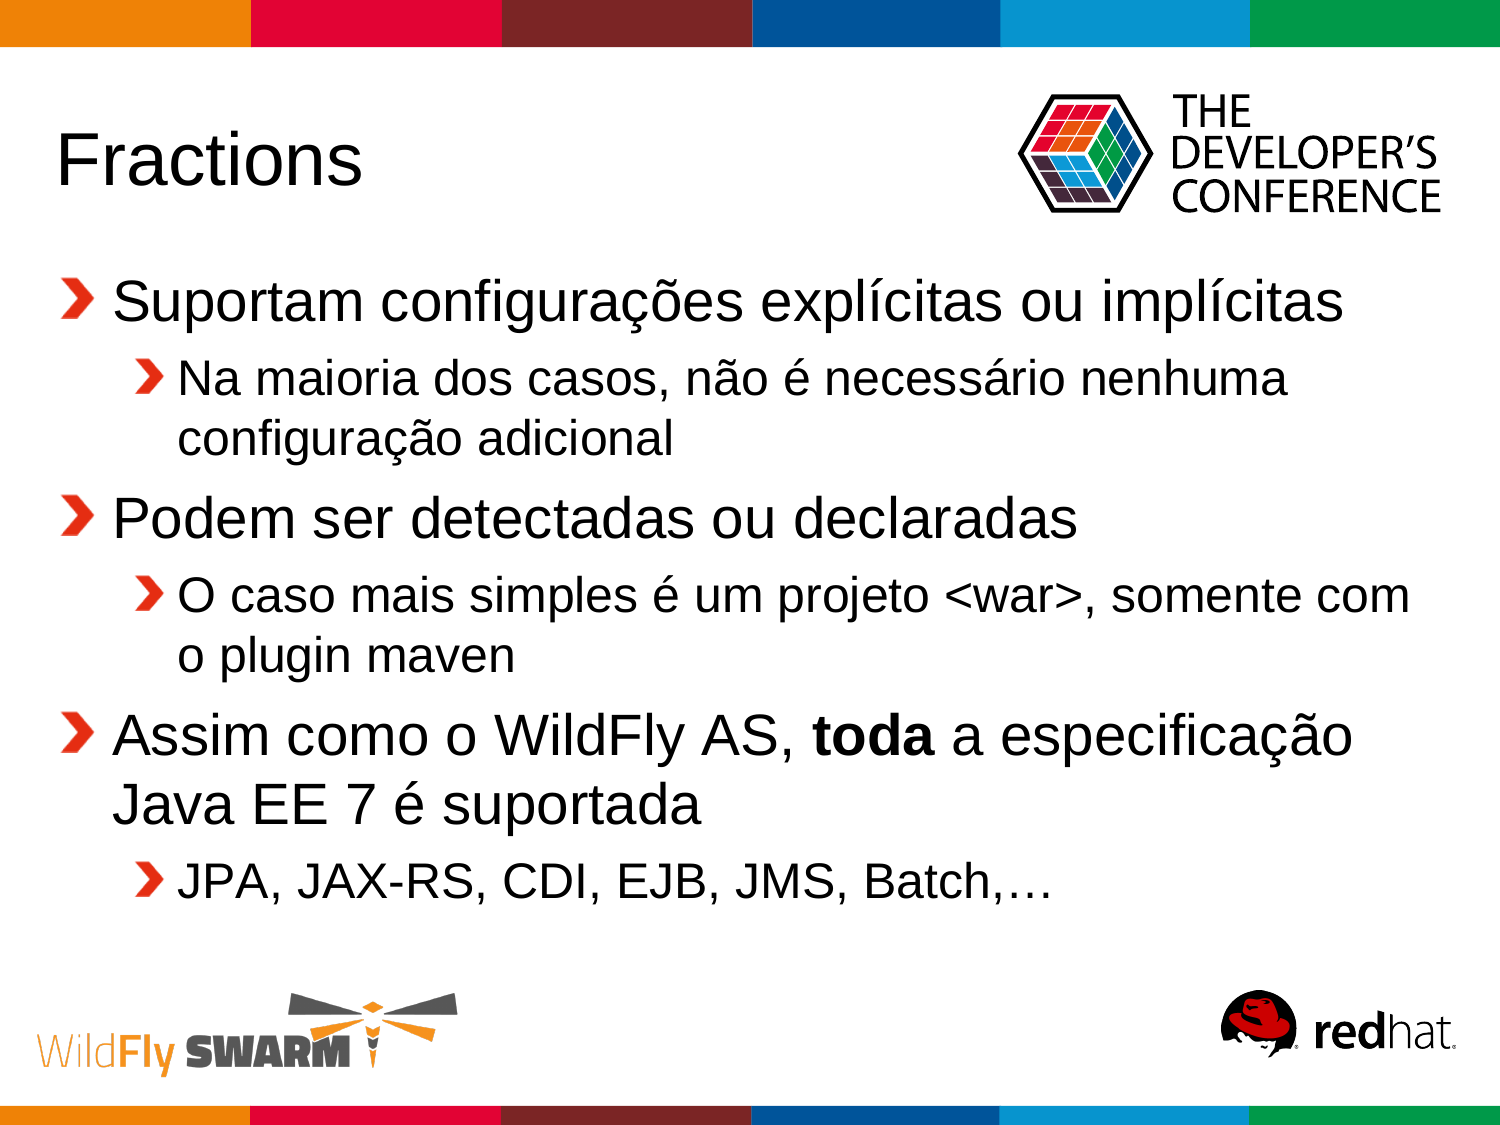

# Fractions
Suportam configurações explícitas ou implícitas
Na maioria dos casos, não é necessário nenhuma configuração adicional
Podem ser detectadas ou declaradas
O caso mais simples é um projeto <war>, somente com o plugin maven
Assim como o WildFly AS, toda a especificação Java EE 7 é suportada
JPA, JAX-RS, CDI, EJB, JMS, Batch,…